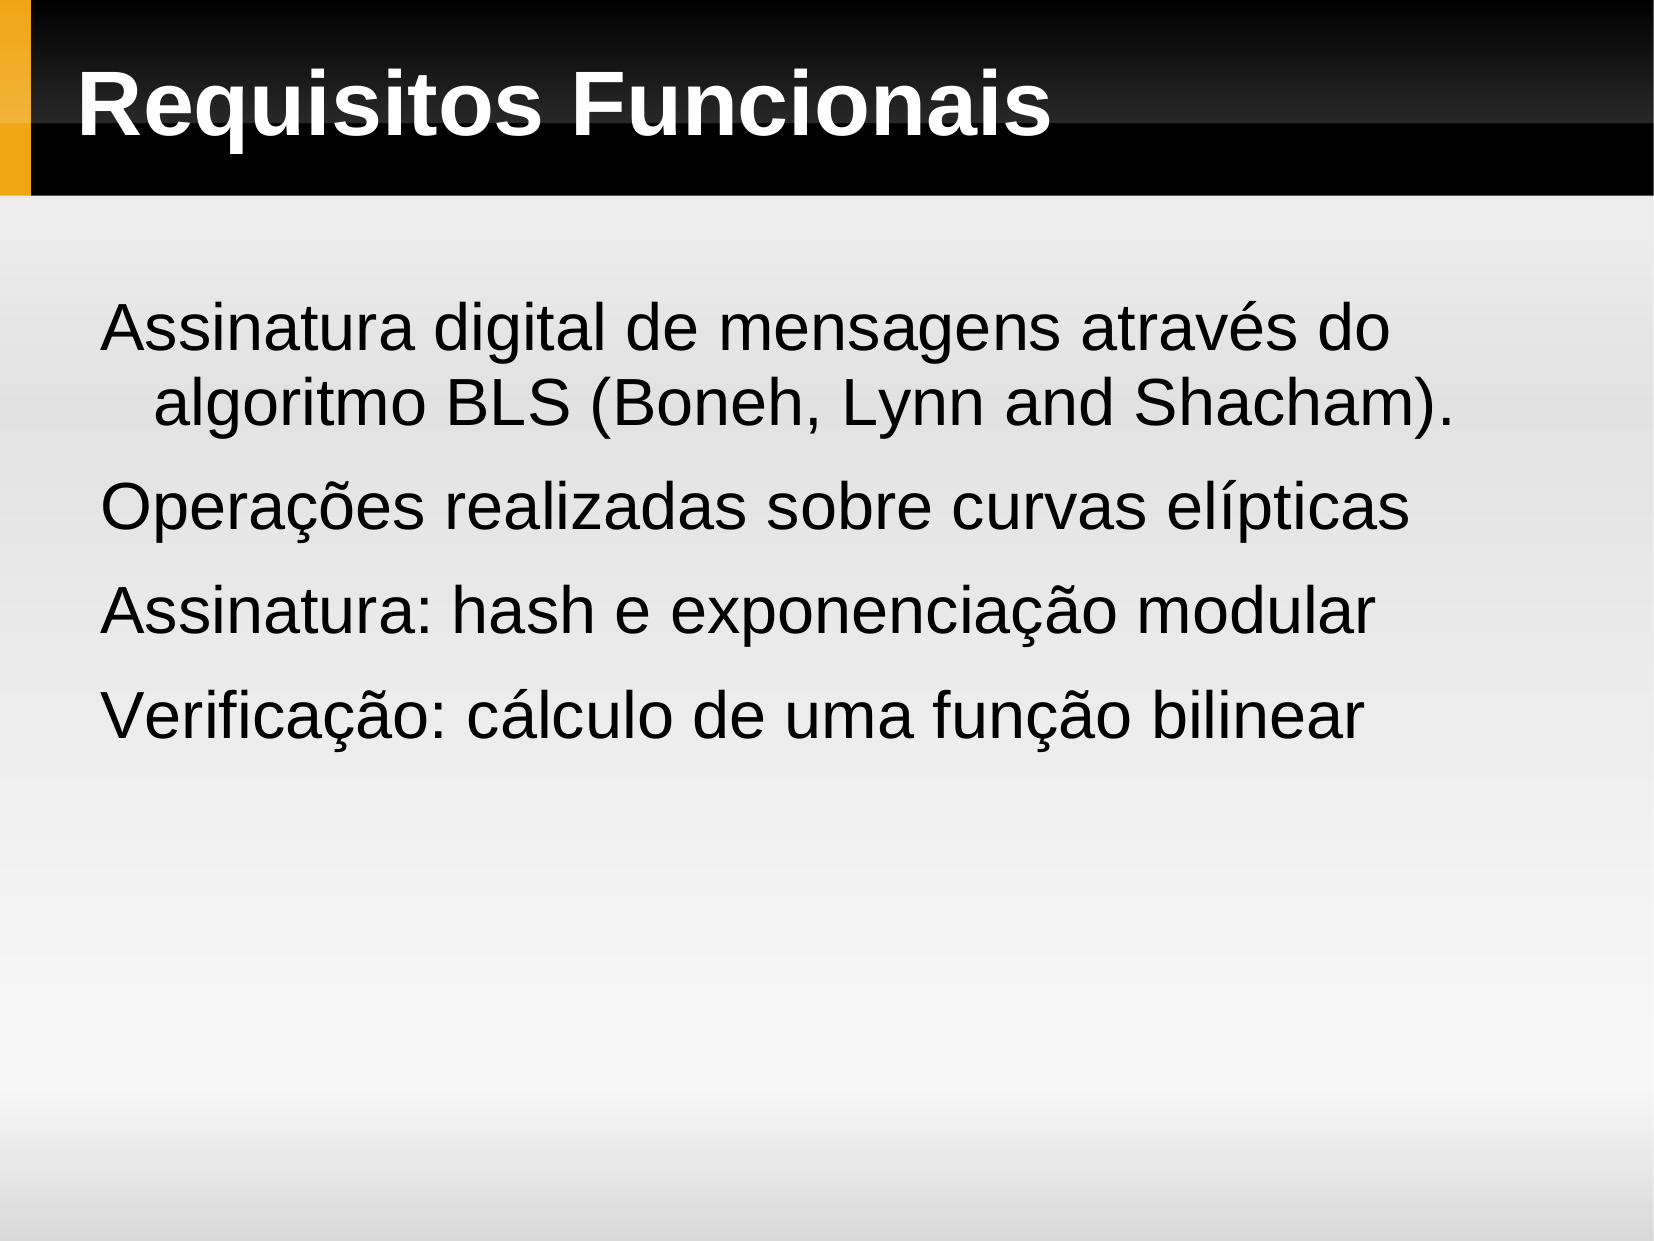

# Requisitos Funcionais
Assinatura digital de mensagens através do algoritmo BLS (Boneh, Lynn and Shacham).
Operações realizadas sobre curvas elípticas
Assinatura: hash e exponenciação modular
Verificação: cálculo de uma função bilinear